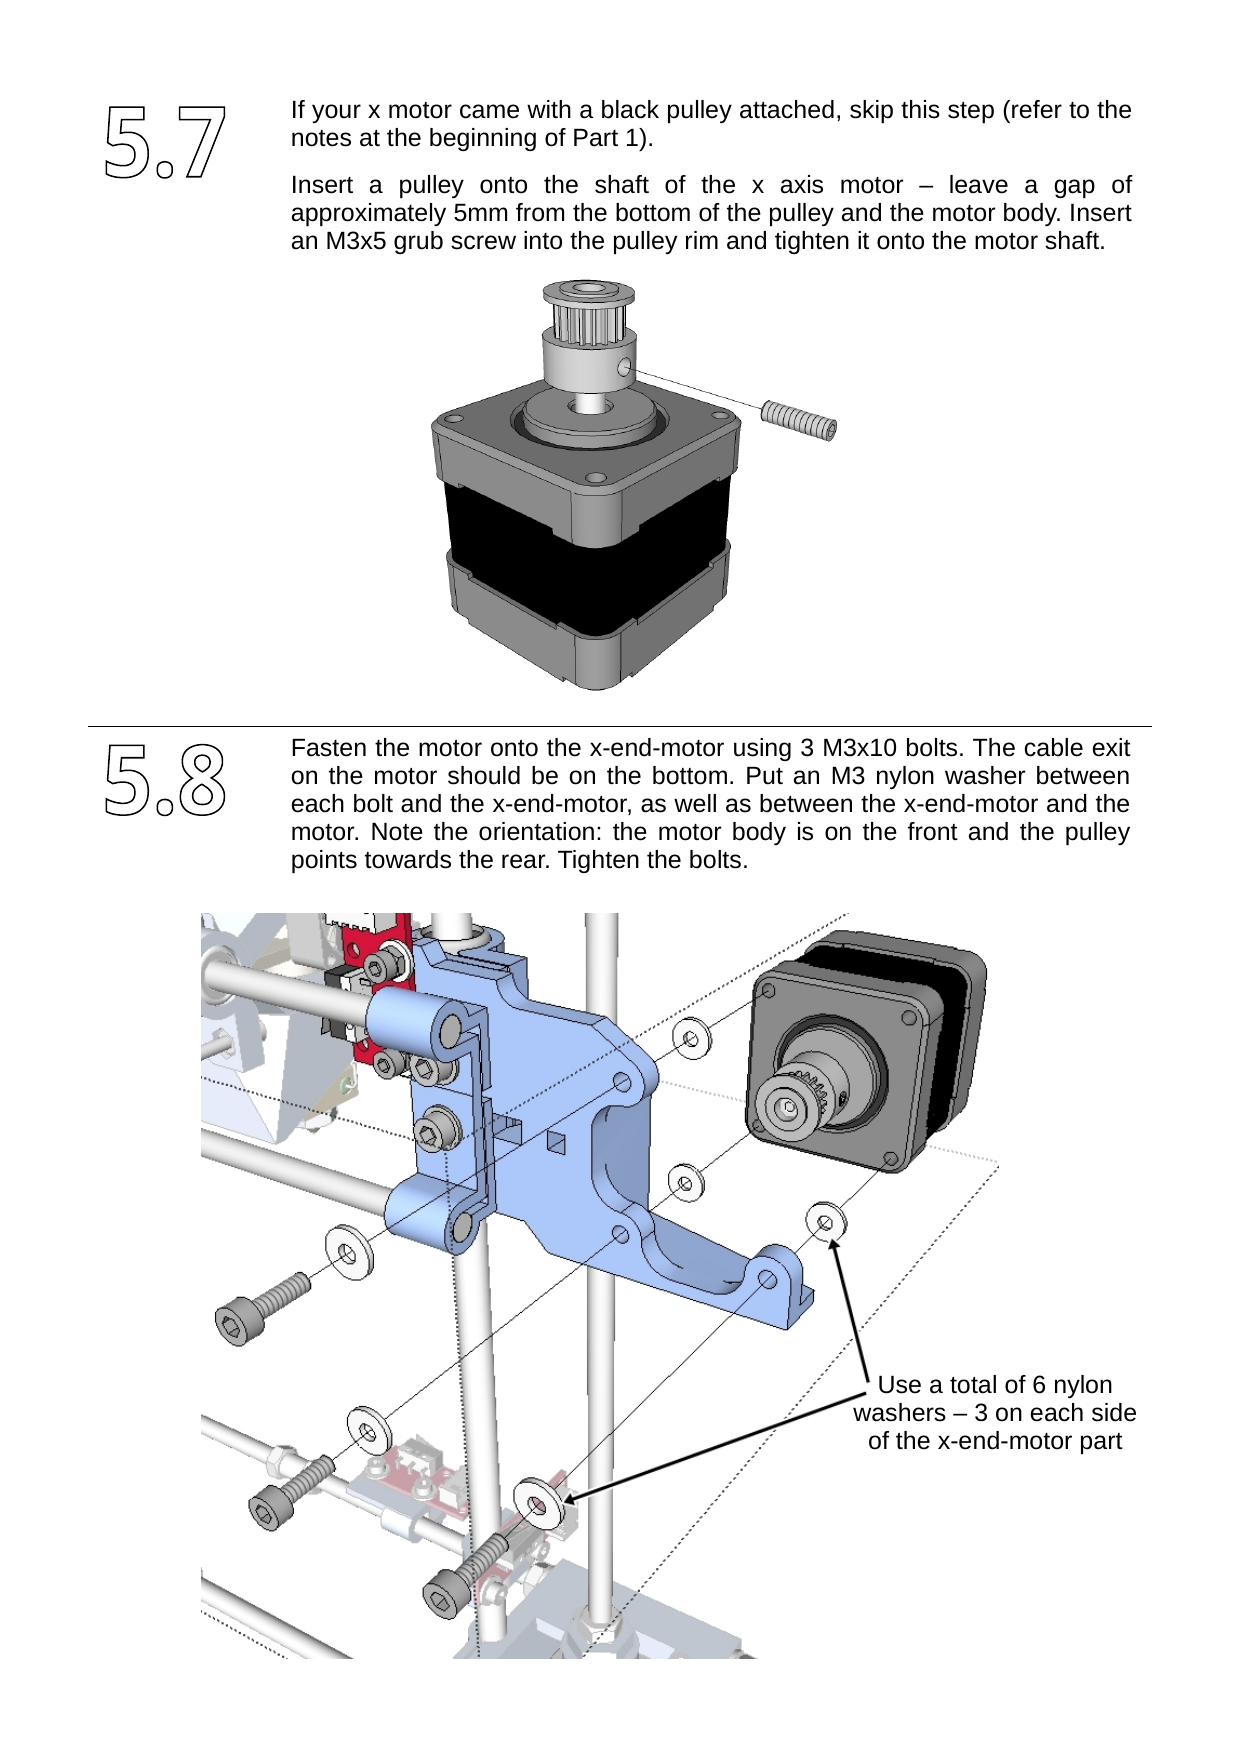

If your x motor came with a black pulley attached, skip this step (refer to the notes at the beginning of Part 1).
Insert a pulley onto the shaft of the x axis motor – leave a gap of approximately 5mm from the bottom of the pulley and the motor body. Insert an M3x5 grub screw into the pulley rim and tighten it onto the motor shaft.
5.7
Fasten the motor onto the x-end-motor using 3 M3x10 bolts. The cable exit on the motor should be on the bottom. Put an M3 nylon washer between each bolt and the x-end-motor, as well as between the x-end-motor and the motor. Note the orientation: the motor body is on the front and the pulley points towards the rear. Tighten the bolts.
5.8
Use a total of 6 nylon
washers – 3 on each side
of the x-end-motor part